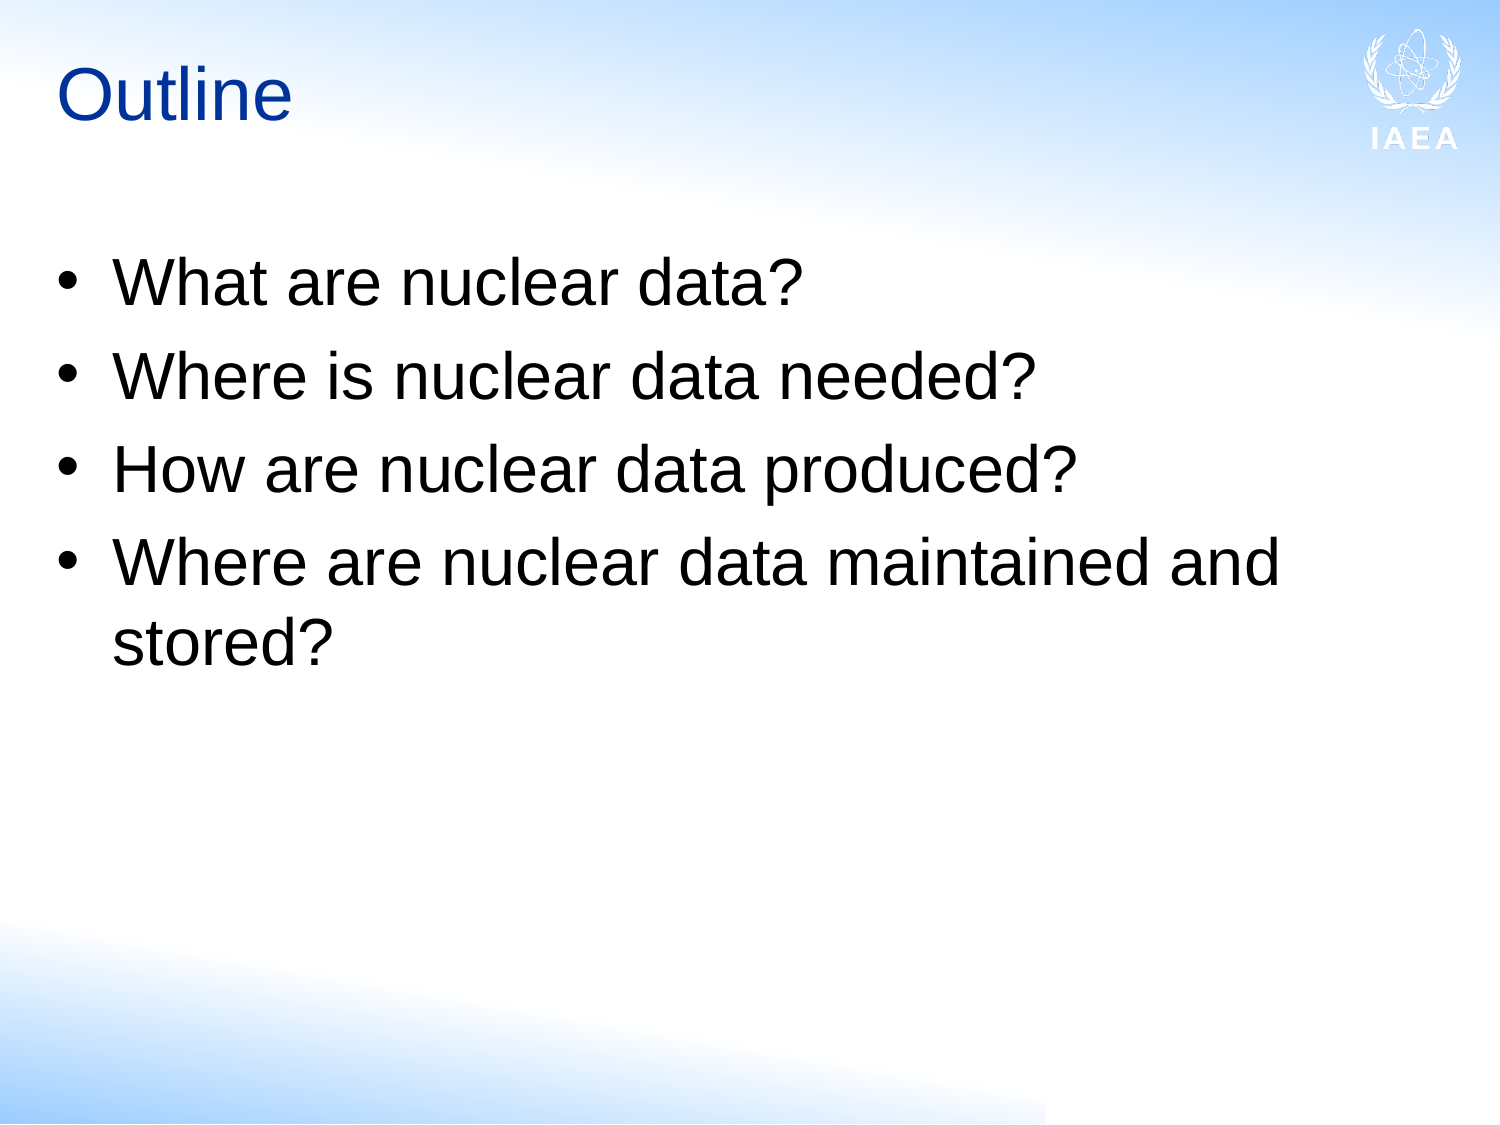

Outline
# What are nuclear data?
Where is nuclear data needed?
How are nuclear data produced?
Where are nuclear data maintained and stored?